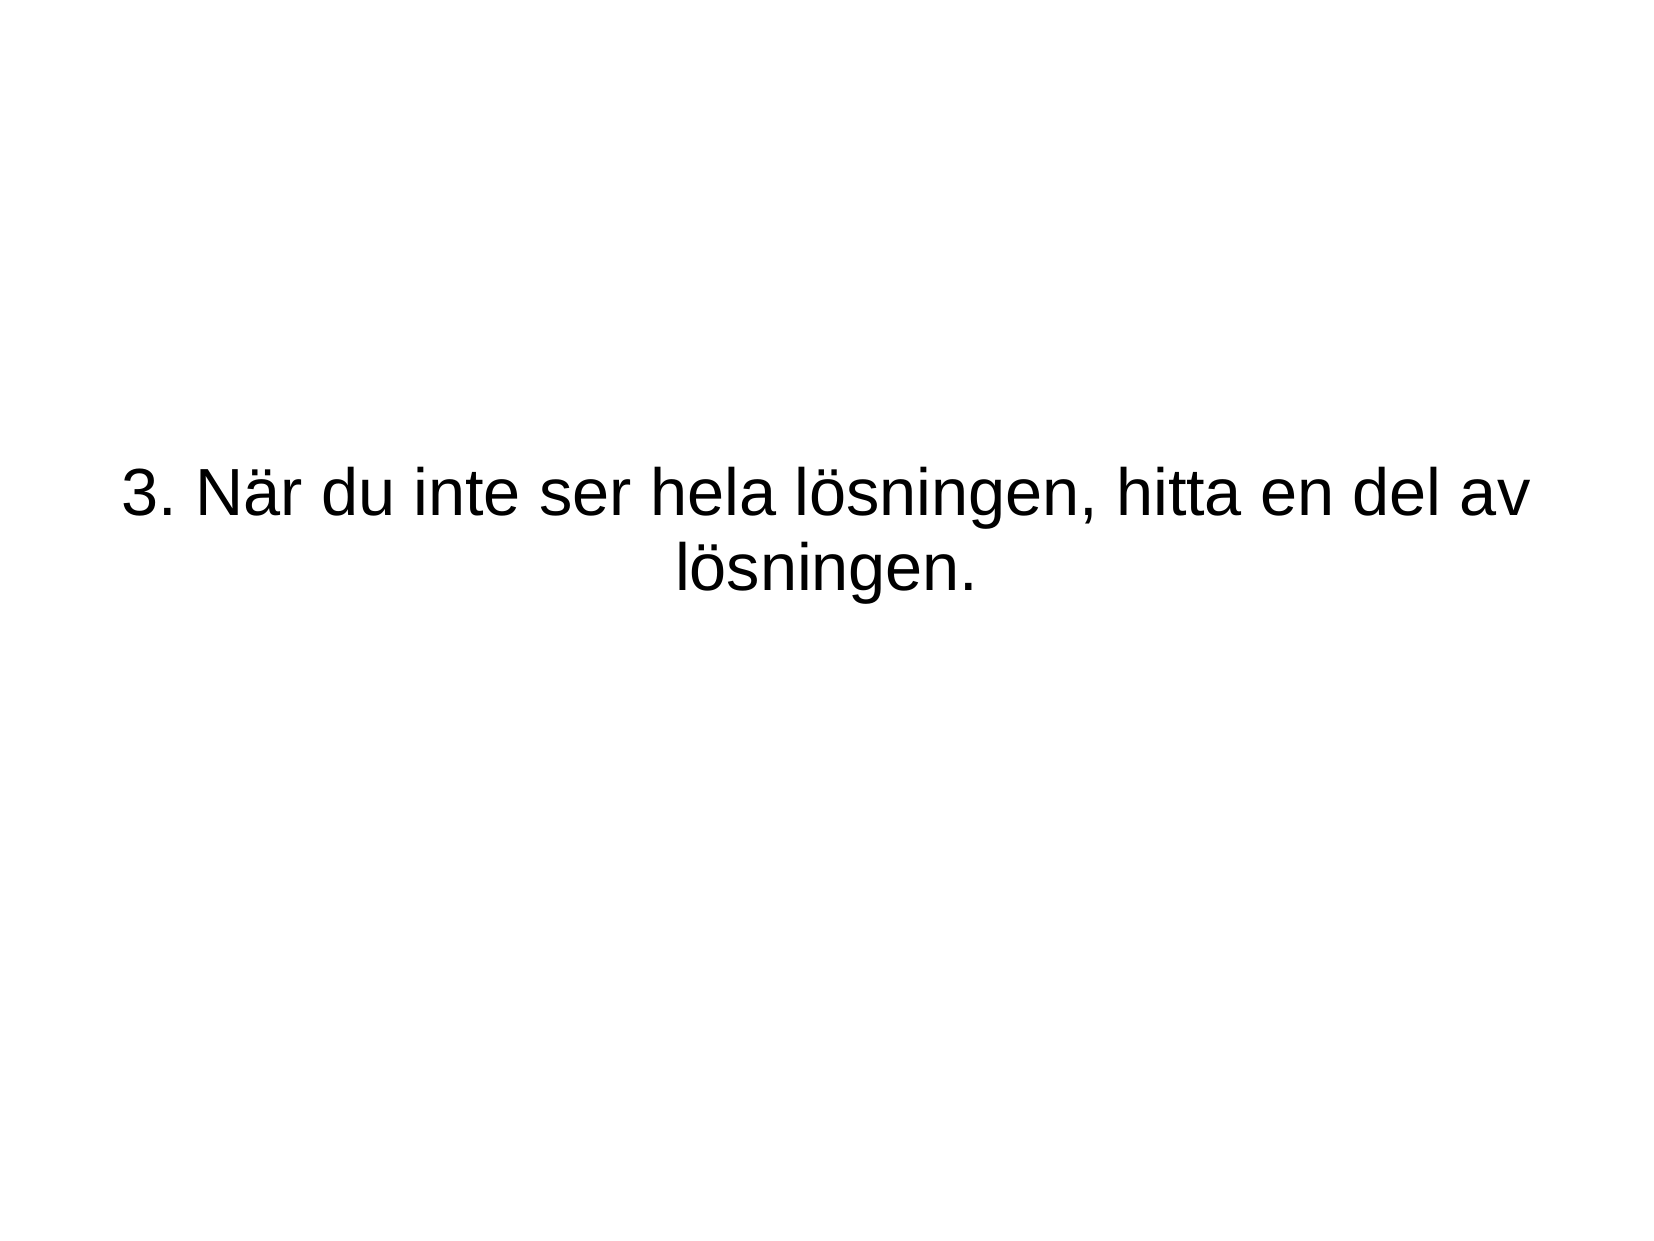

# 3. När du inte ser hela lösningen, hitta en del av lösningen.